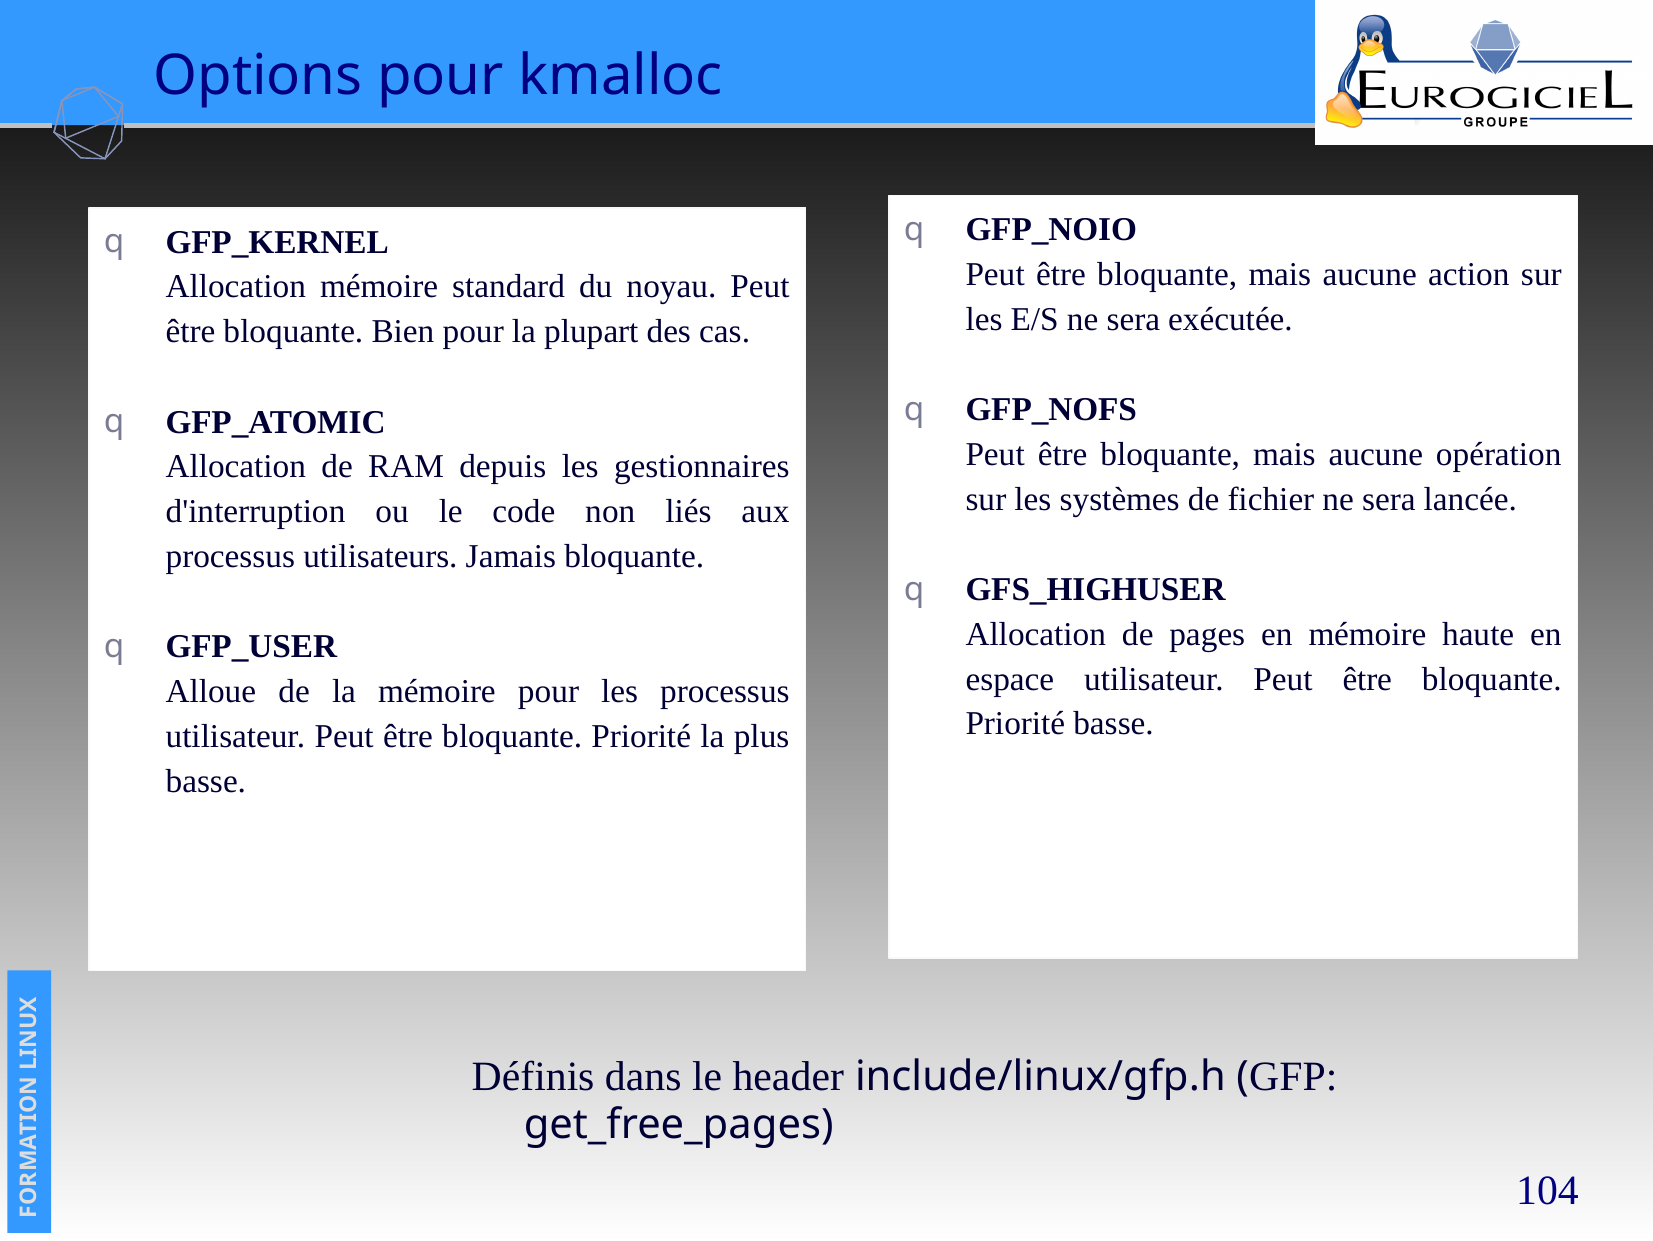

# Options pour kmalloc
GFP_NOIO
Peut être bloquante, mais aucune action sur les E/S ne sera exécutée.
GFP_NOFS
Peut être bloquante, mais aucune opération sur les systèmes de fichier ne sera lancée.
GFS_HIGHUSER
Allocation de pages en mémoire haute en espace utilisateur. Peut être bloquante. Priorité basse.
GFP_KERNEL
Allocation mémoire standard du noyau. Peut être bloquante. Bien pour la plupart des cas.
GFP_ATOMIC
Allocation de RAM depuis les gestionnaires d'interruption ou le code non liés aux processus utilisateurs. Jamais bloquante.
GFP_USER
Alloue de la mémoire pour les processus utilisateur. Peut être bloquante. Priorité la plus basse.
Définis dans le header include/linux/gfp.h (GFP: get_free_pages)